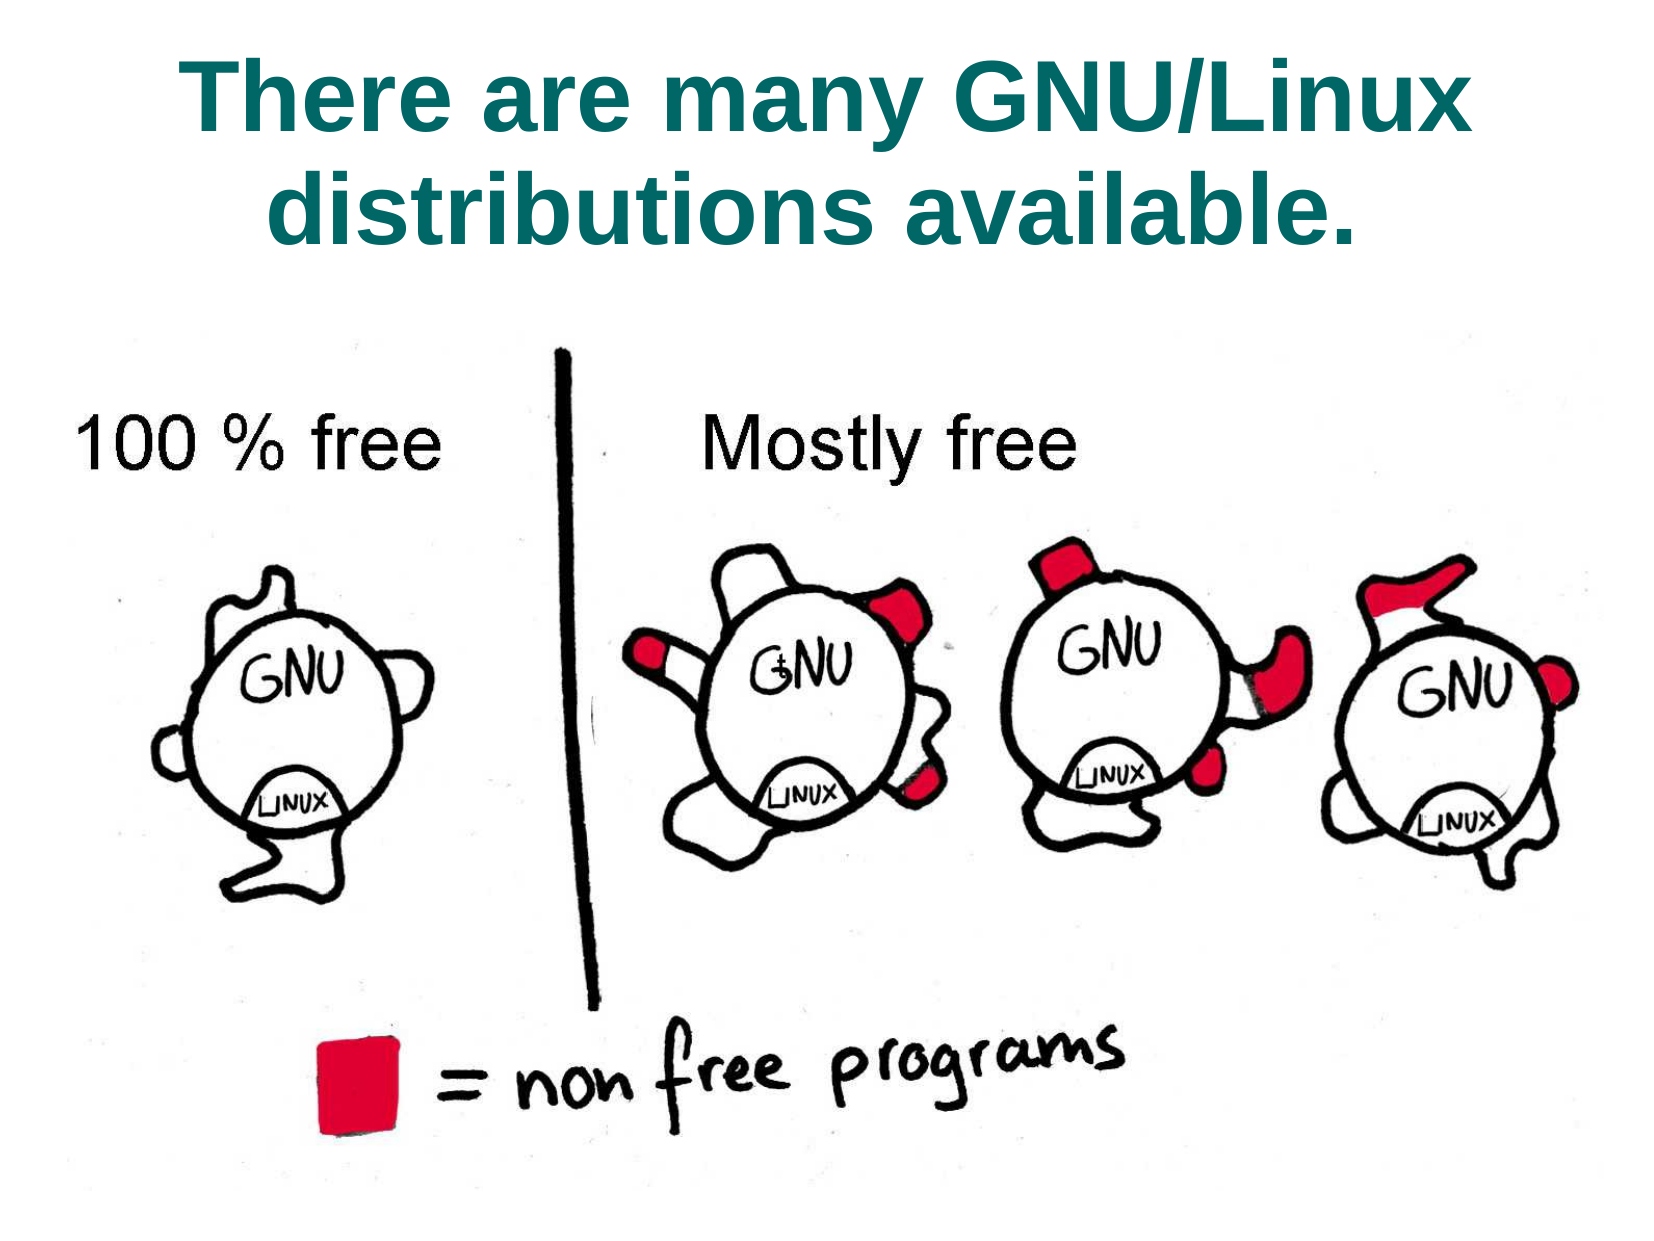

# There are many GNU/Linux distributions available.